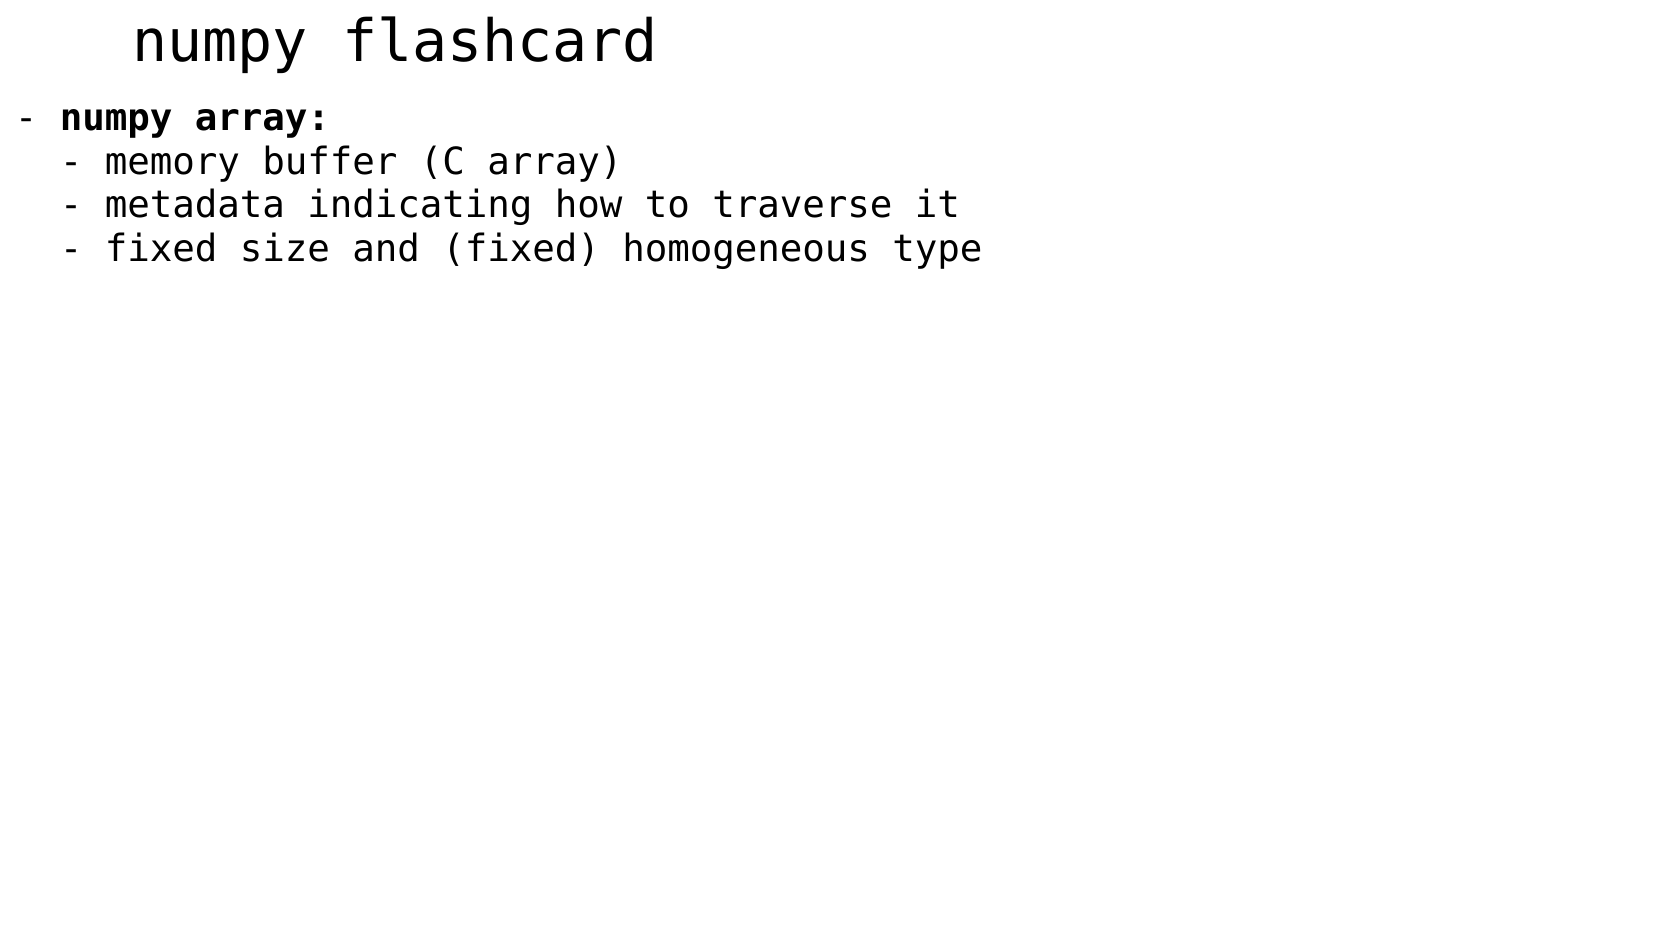

numpy flashcard
- numpy array:
 - memory buffer (C array)
 - metadata indicating how to traverse it
 - fixed size and (fixed) homogeneous type